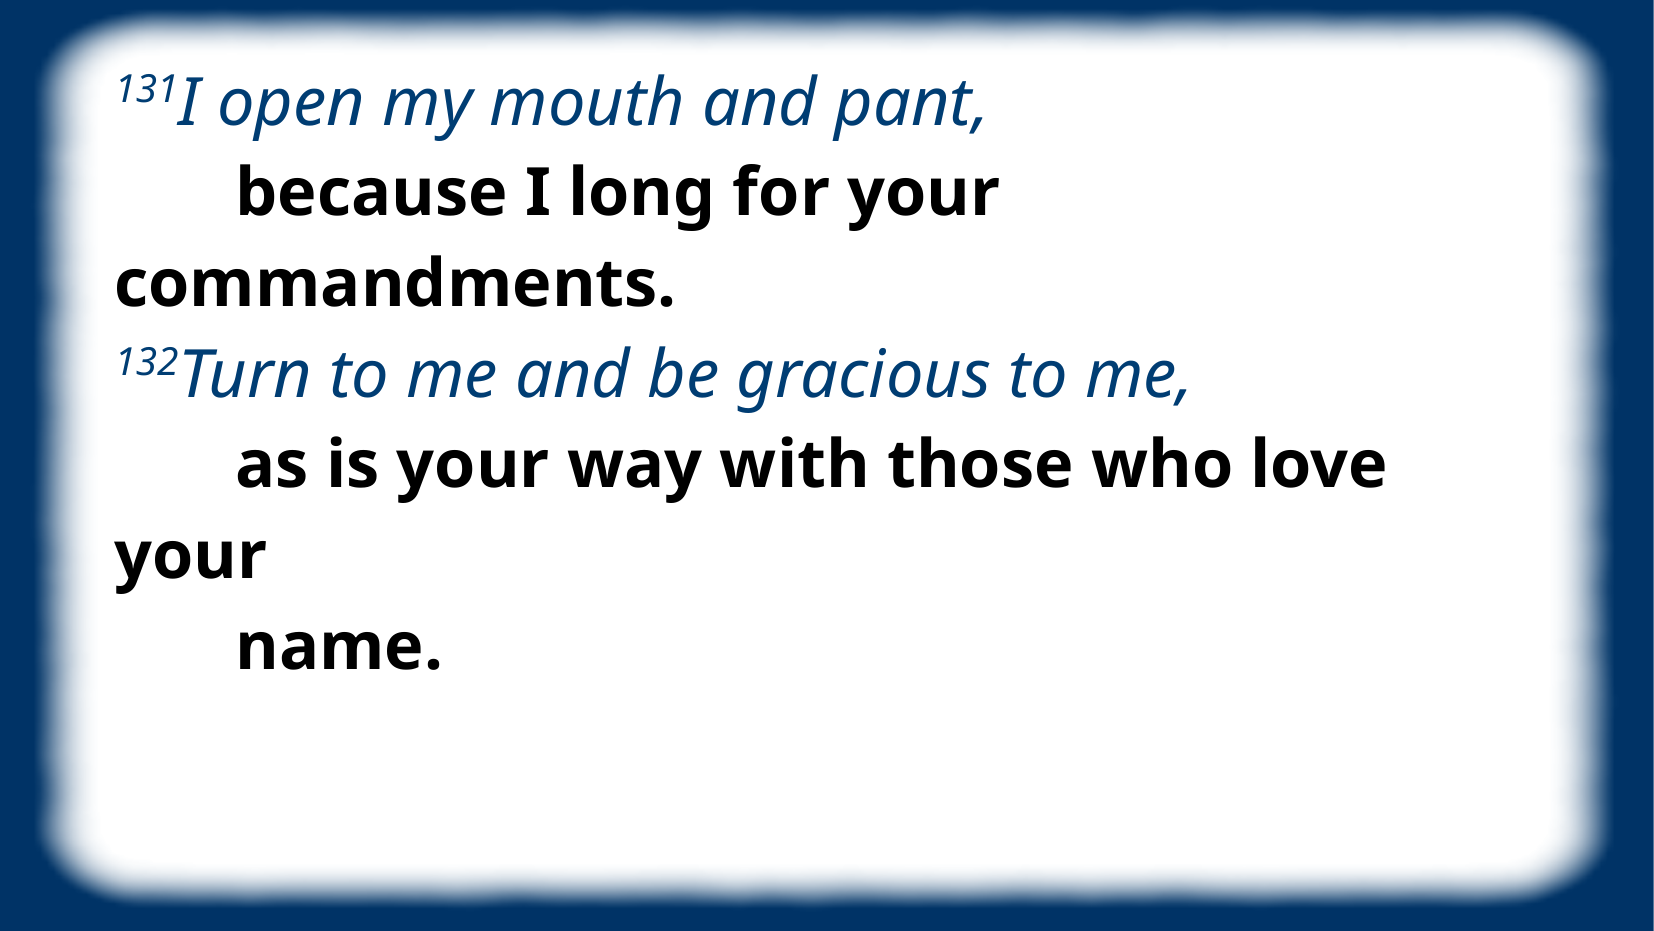

131I open my mouth and pant,
 because I long for your commandments.
132Turn to me and be gracious to me,
 as is your way with those who love your
 name.